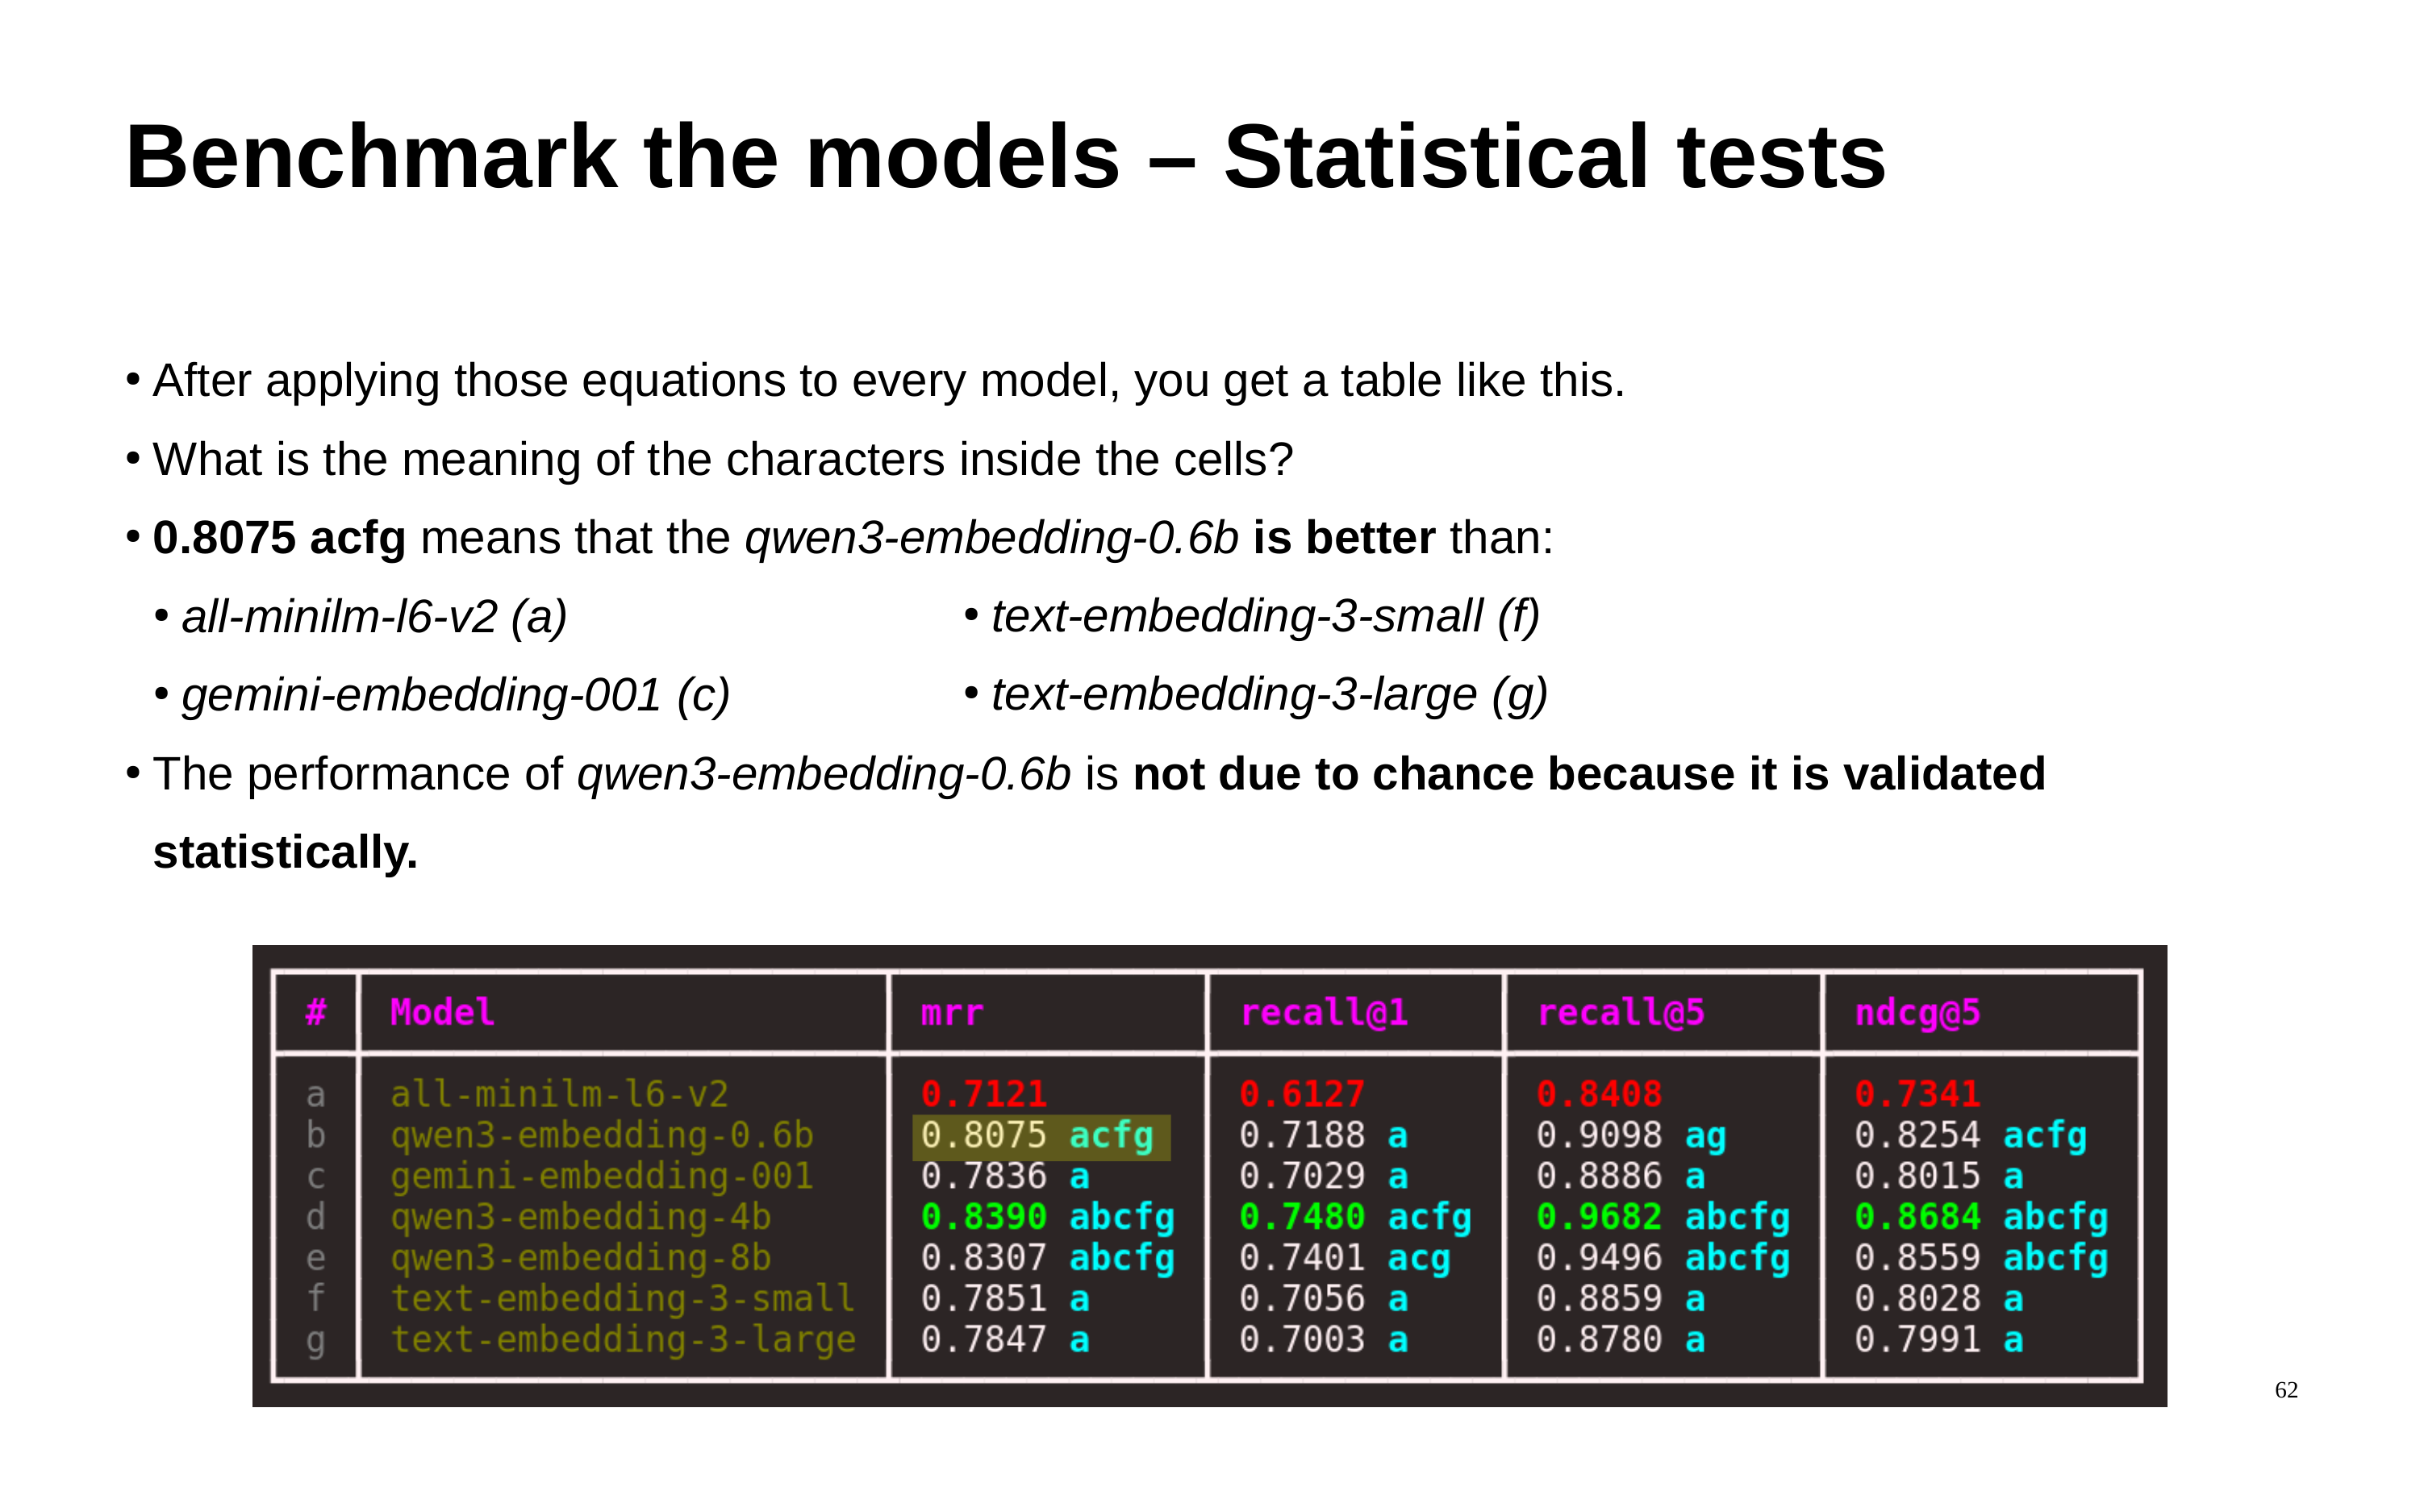

Benchmark the models – Statistical tests
After applying those equations to every model, you get a table like this.
What is the meaning of the characters inside the cells?
0.8075 acfg means that the qwen3-embedding-0.6b is better than:
all-minilm-l6-v2 (a)
gemini-embedding-001 (c)
The performance of qwen3-embedding-0.6b is not due to chance because it is validated statistically.
text-embedding-3-small (f)
text-embedding-3-large (g)
62